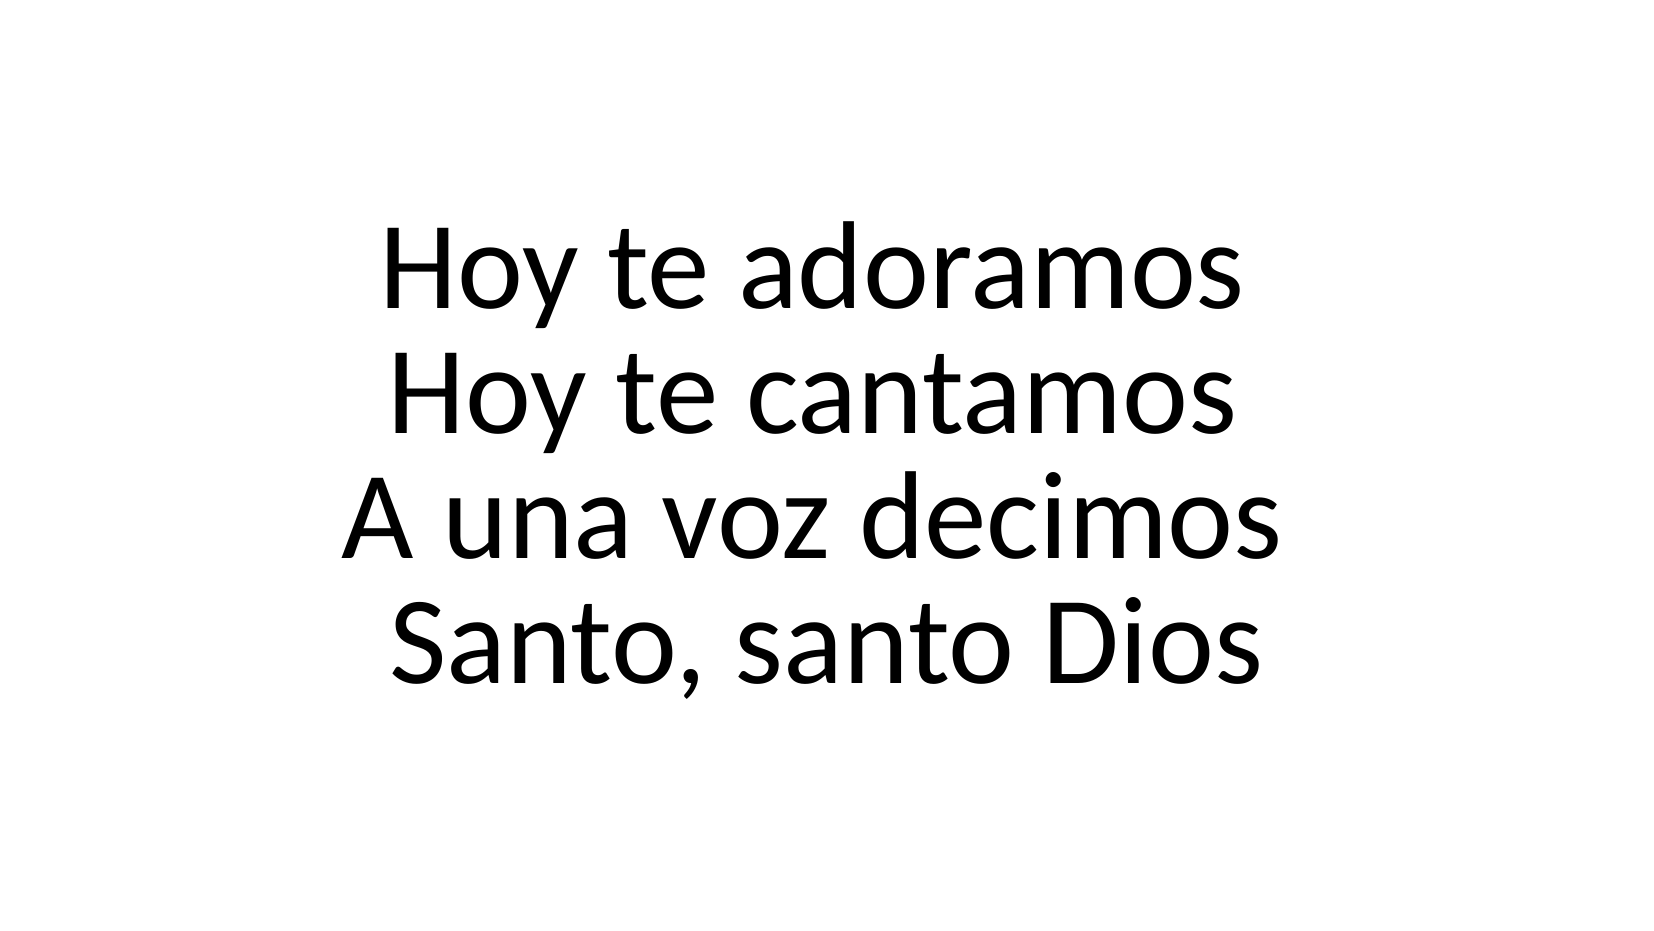

# Hoy te adoramos Hoy te cantamos A una voz decimos Santo, santo Dios